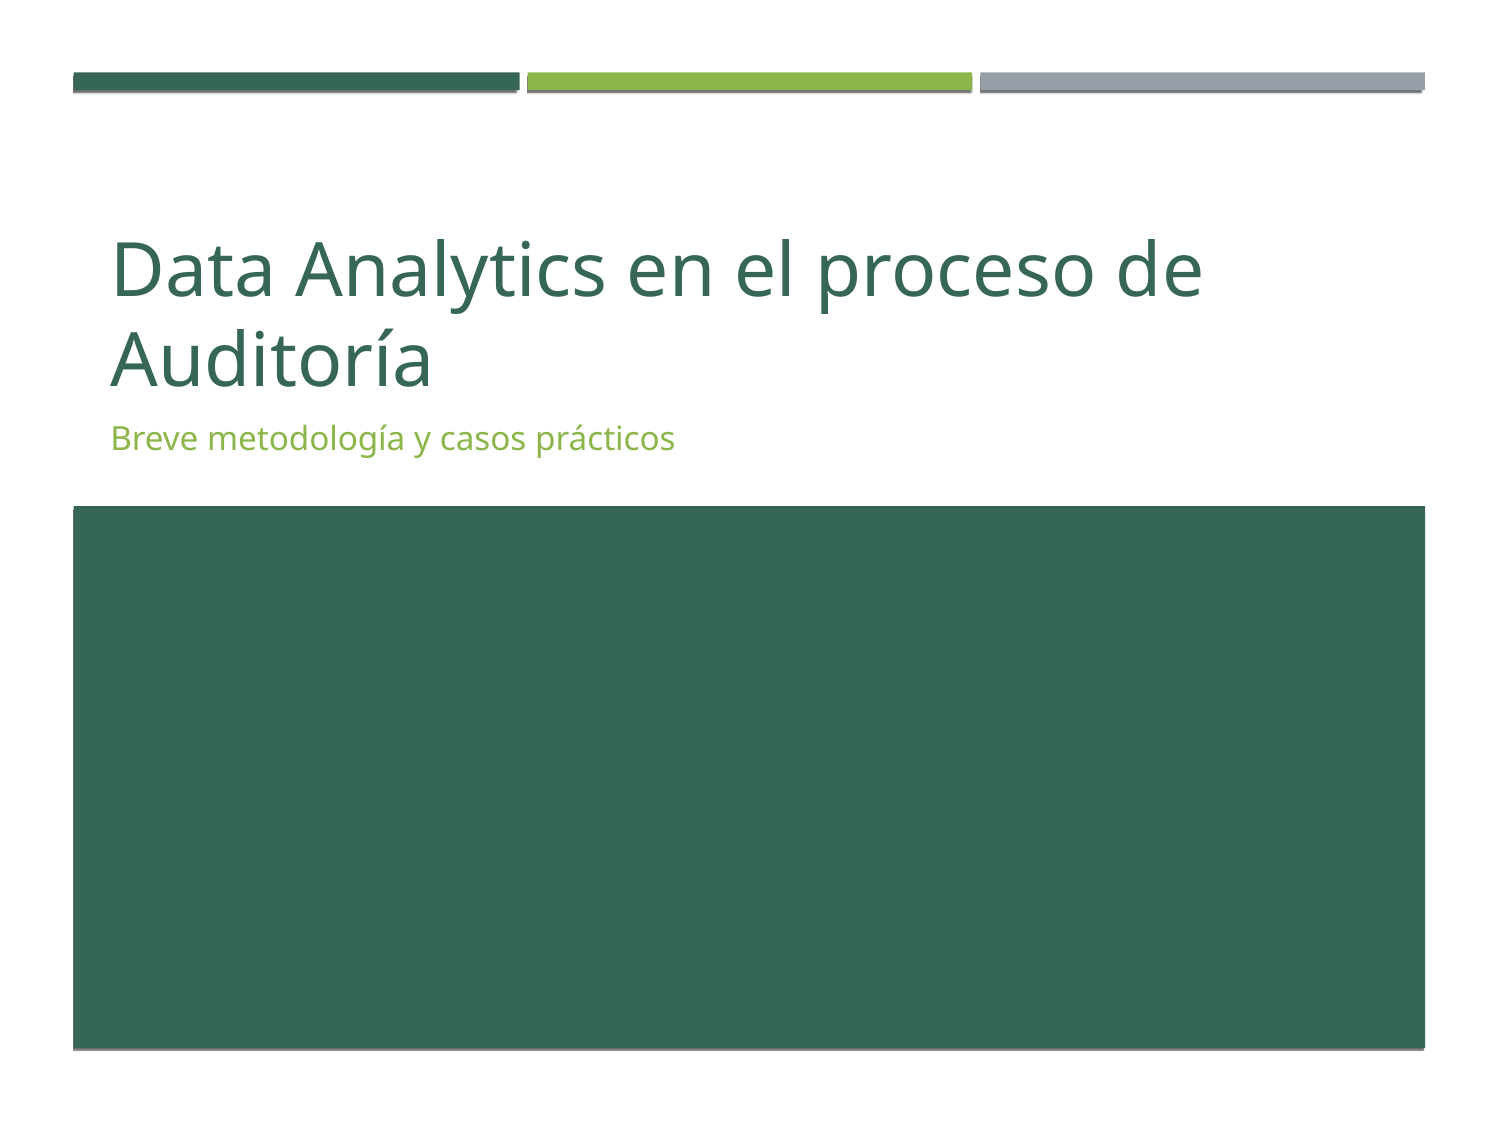

# Data Analytics en el proceso de Auditoría
Breve metodología y casos prácticos